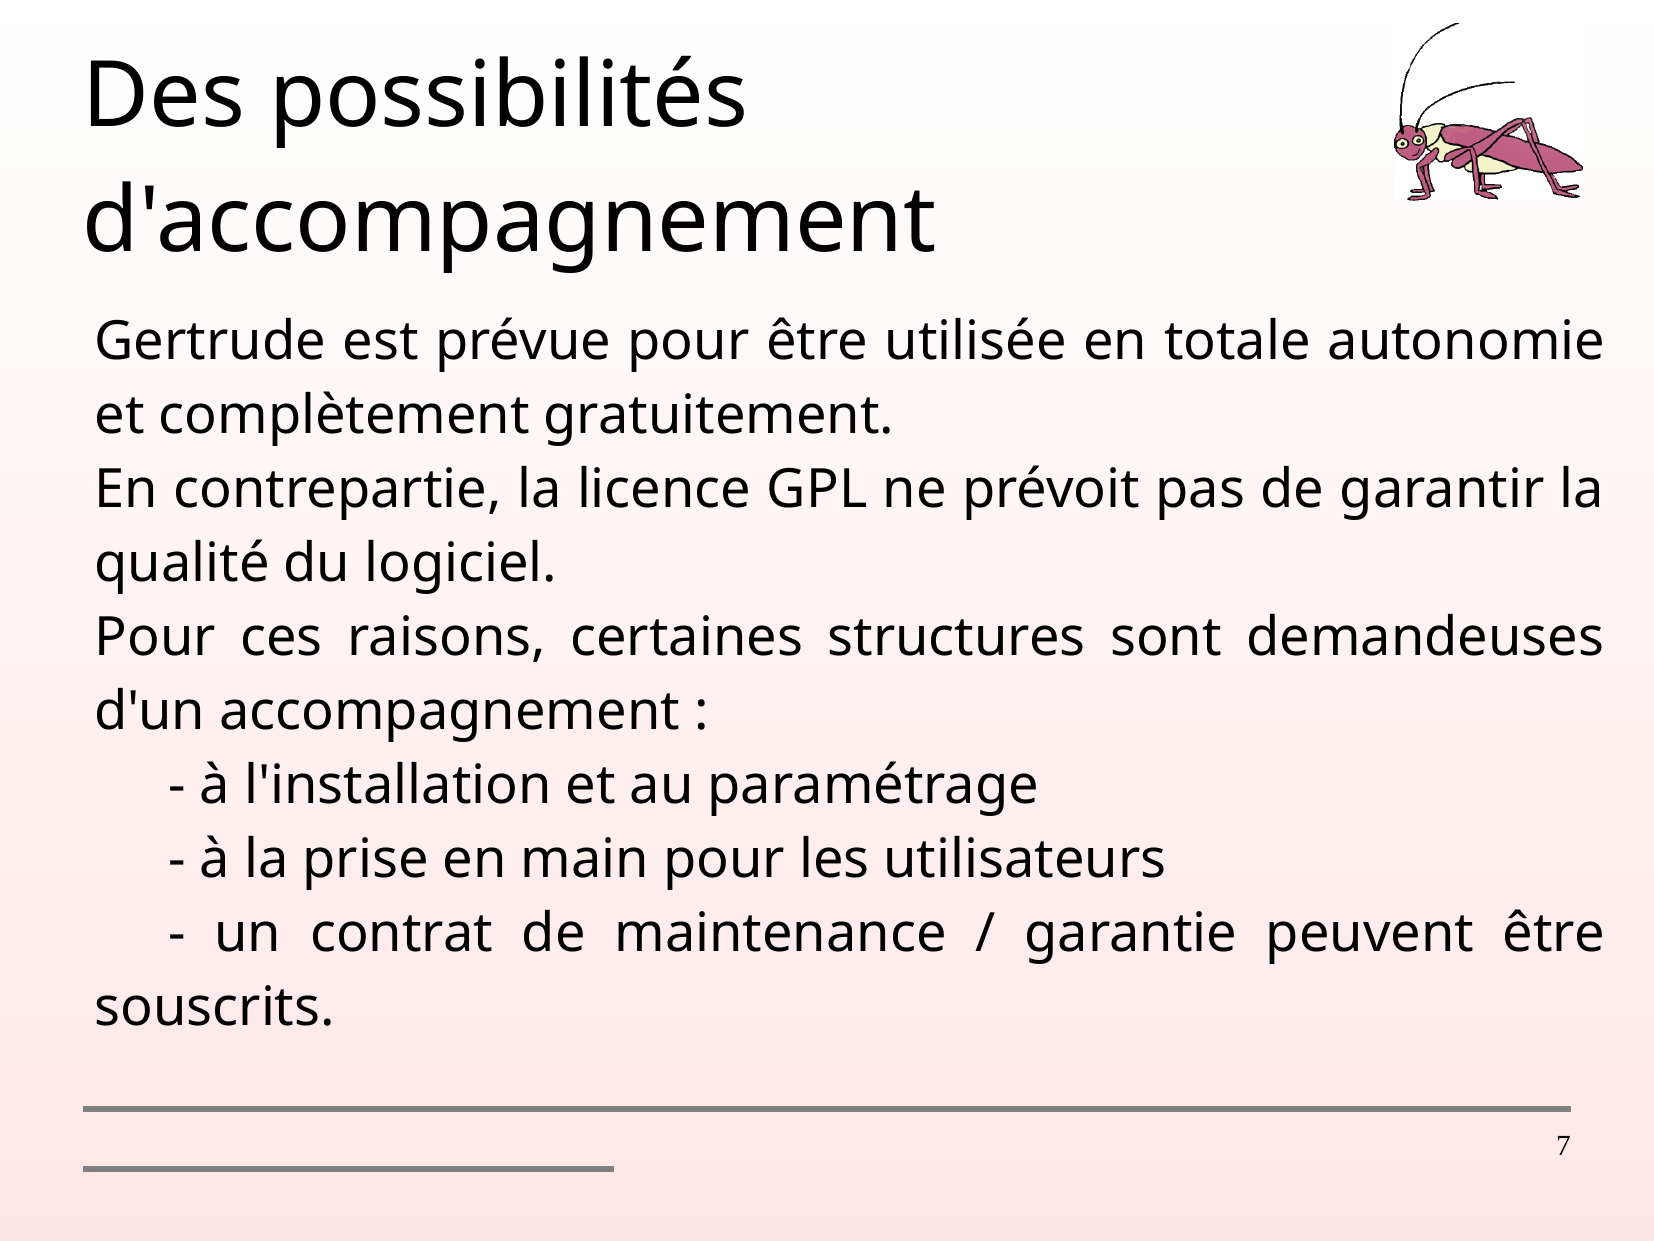

# Des possibilités d'accompagnement
Gertrude est prévue pour être utilisée en totale autonomie et complètement gratuitement.
En contrepartie, la licence GPL ne prévoit pas de garantir la qualité du logiciel.
Pour ces raisons, certaines structures sont demandeuses d'un accompagnement :
	- à l'installation et au paramétrage
	- à la prise en main pour les utilisateurs
	- un contrat de maintenance / garantie peuvent être souscrits.
7